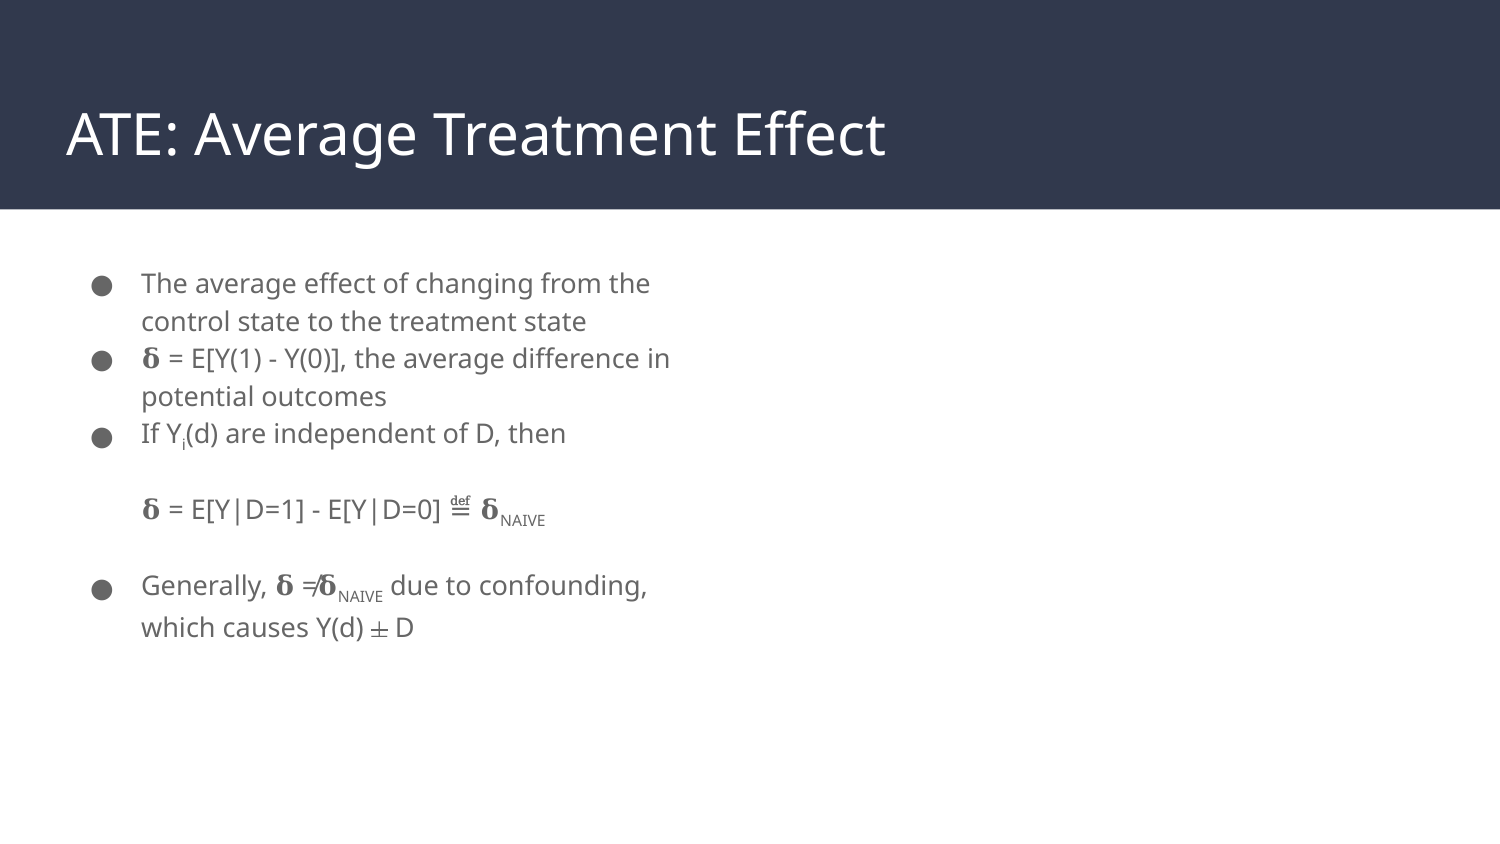

# ATE: Average Treatment Effect
The average effect of changing from the control state to the treatment state
𝛅 = E[Y(1) - Y(0)], the average difference in potential outcomes
If Yi(d) are independent of D, then
𝛅 = E[Y|D=1] - E[Y|D=0] ≝ 𝛅NAIVE
Generally, 𝛅 ≠𝛅NAIVE due to confounding, which causes Y(d) ⟂ D